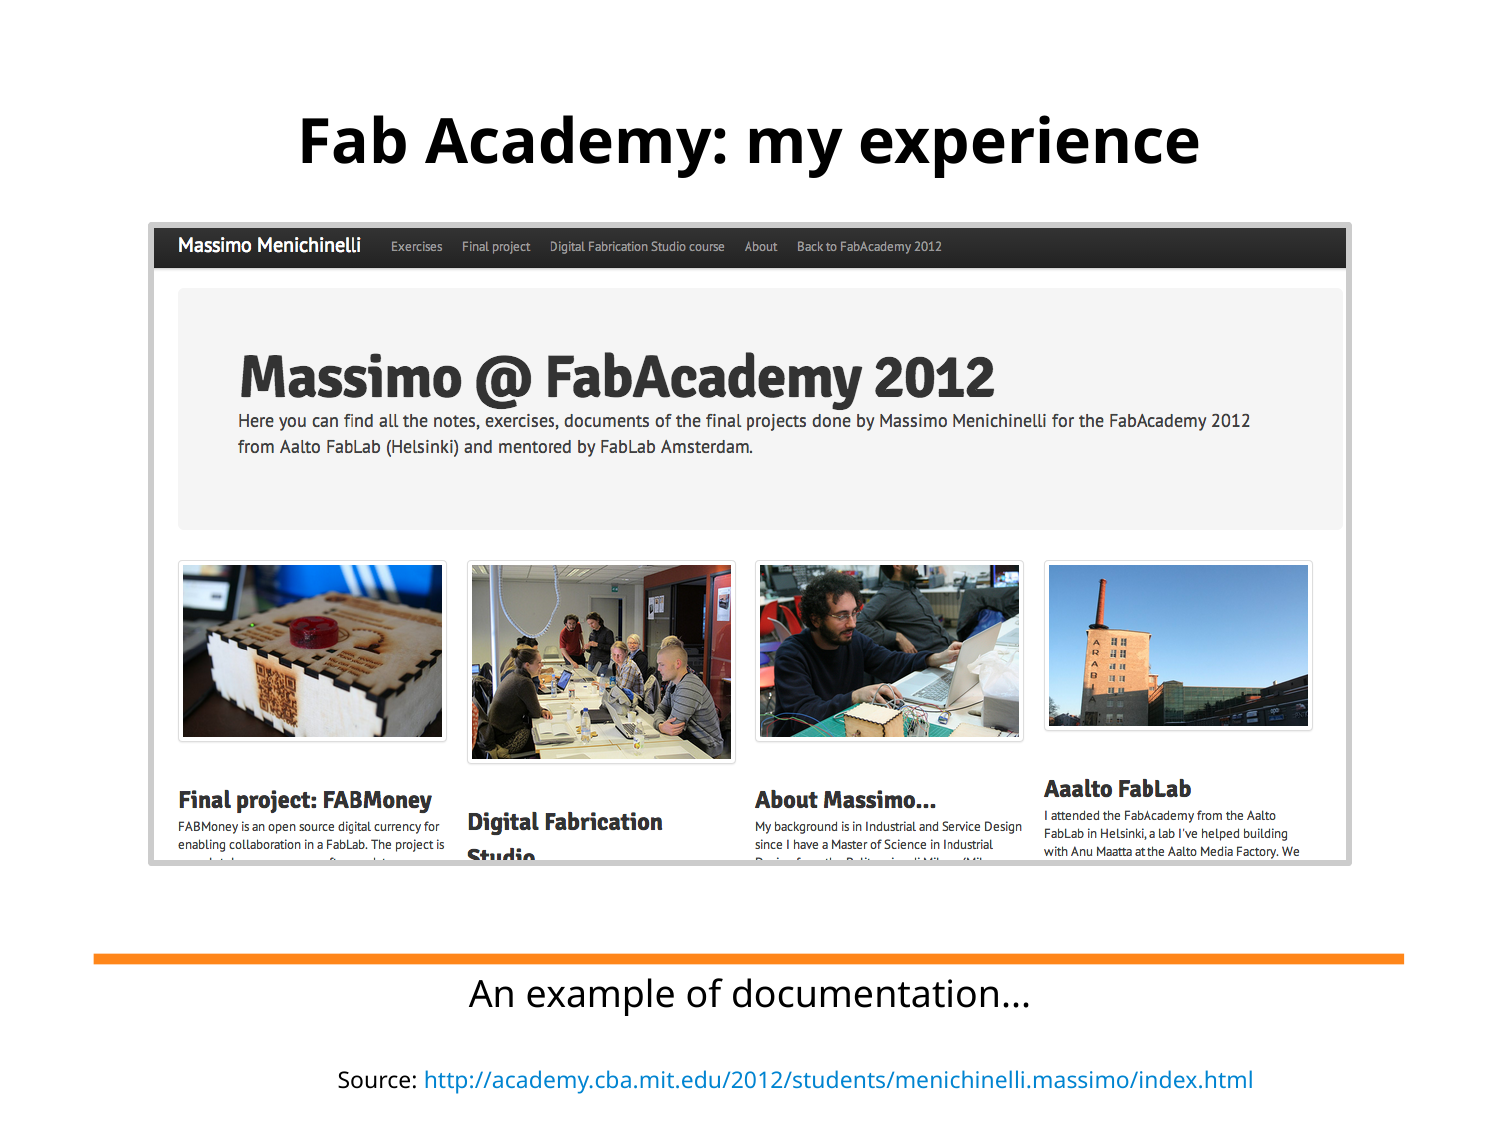

# Fab Academy: my experience
An example of documentation...
Source: http://academy.cba.mit.edu/2012/students/menichinelli.massimo/index.html